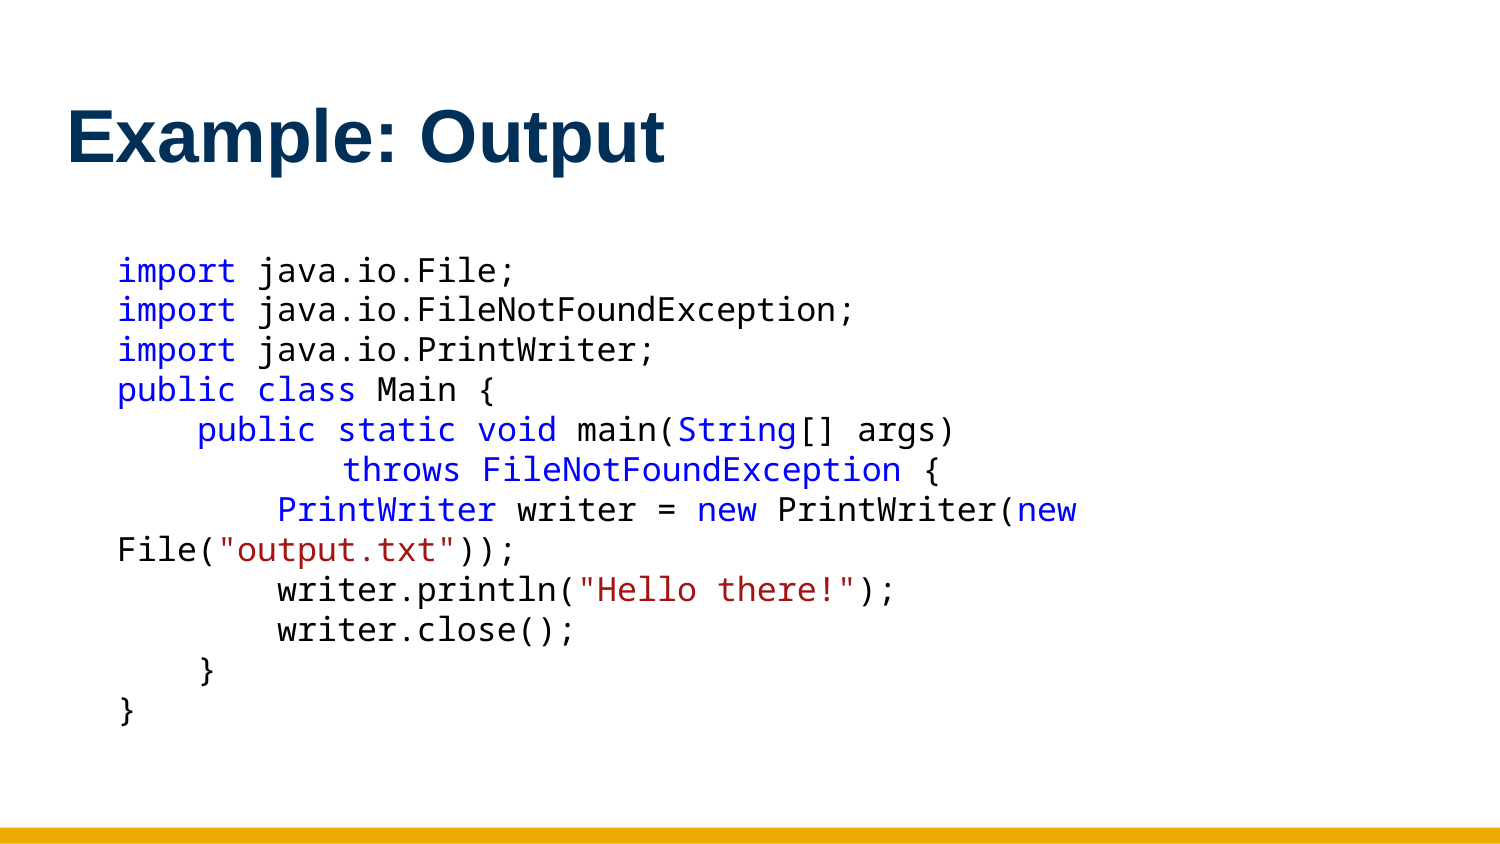

# Example: Output
import java.io.File;
import java.io.FileNotFoundException;
import java.io.PrintWriter;
public class Main {
    public static void main(String[] args)
			throws FileNotFoundException {
        PrintWriter writer = new PrintWriter(new File("output.txt"));
        writer.println("Hello there!");
        writer.close();
    }
}